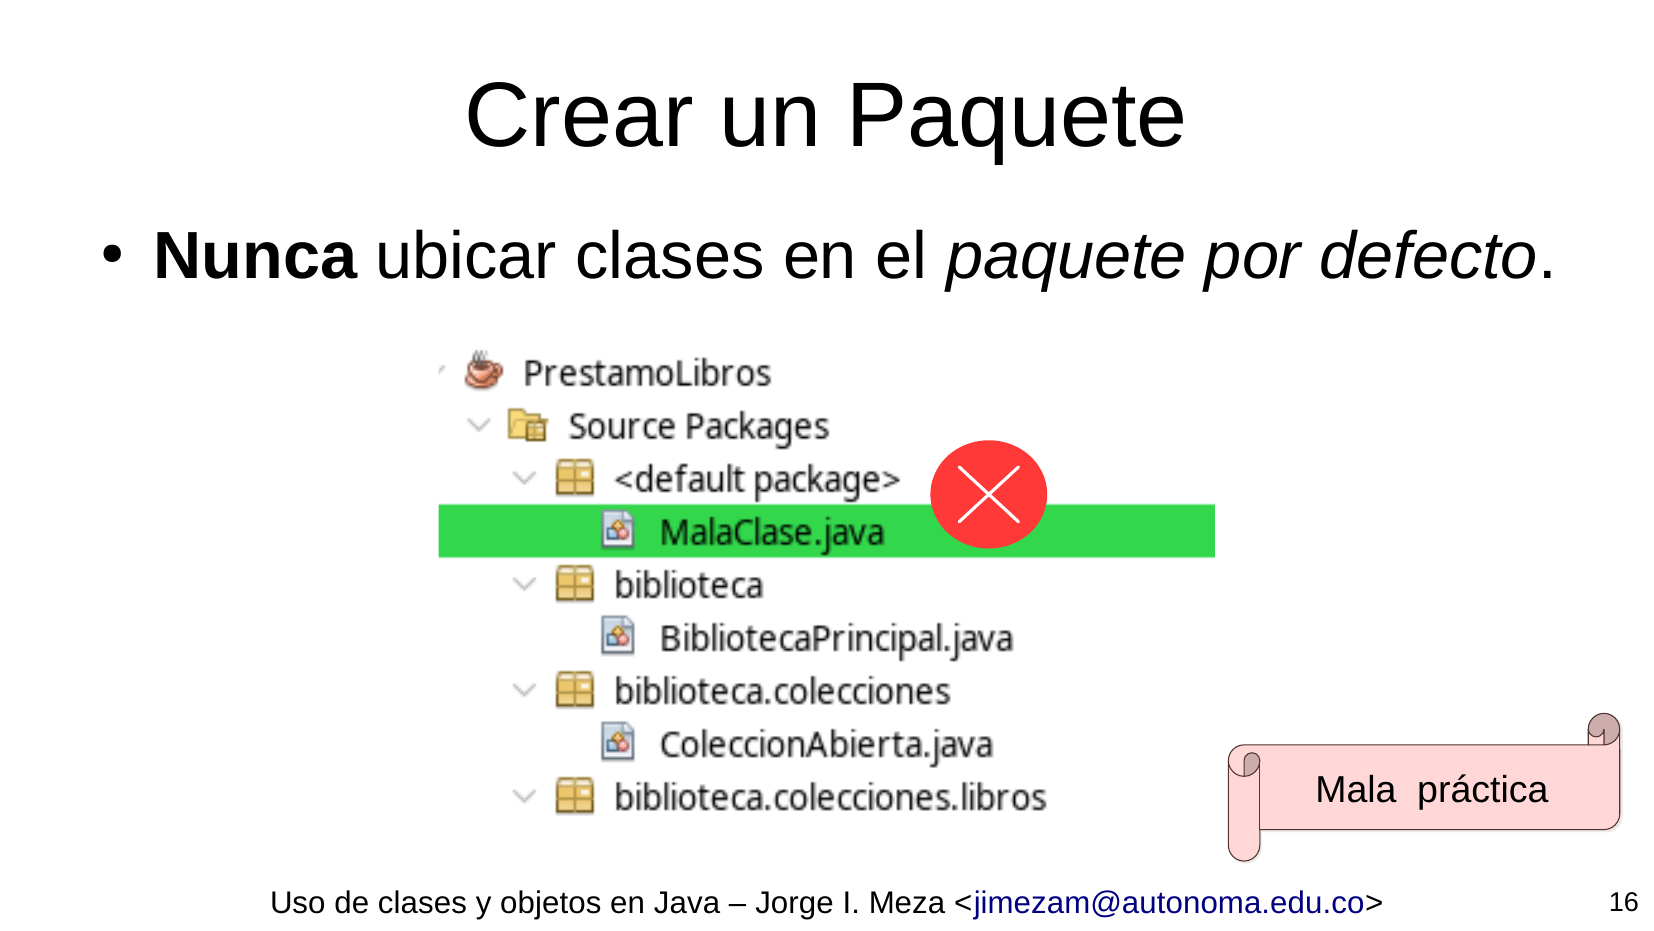

# Crear un Paquete
Nunca ubicar clases en el paquete por defecto.
Mala práctica